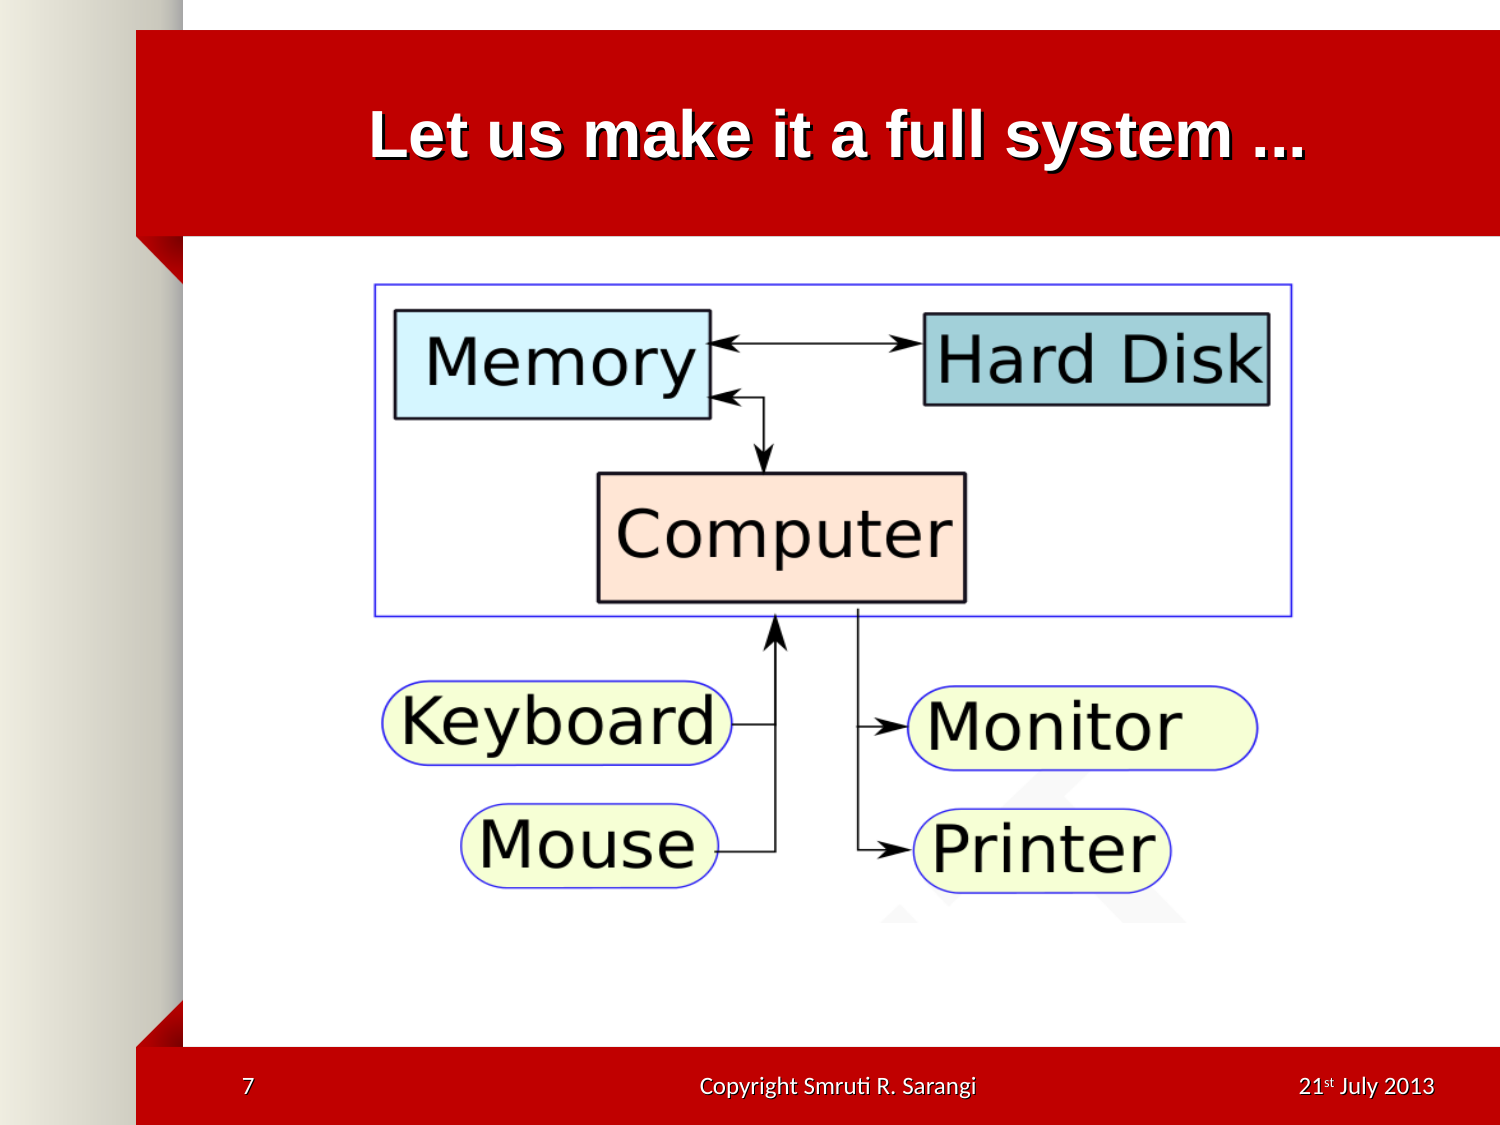

# Let us make it a full system ...
7
Your date here